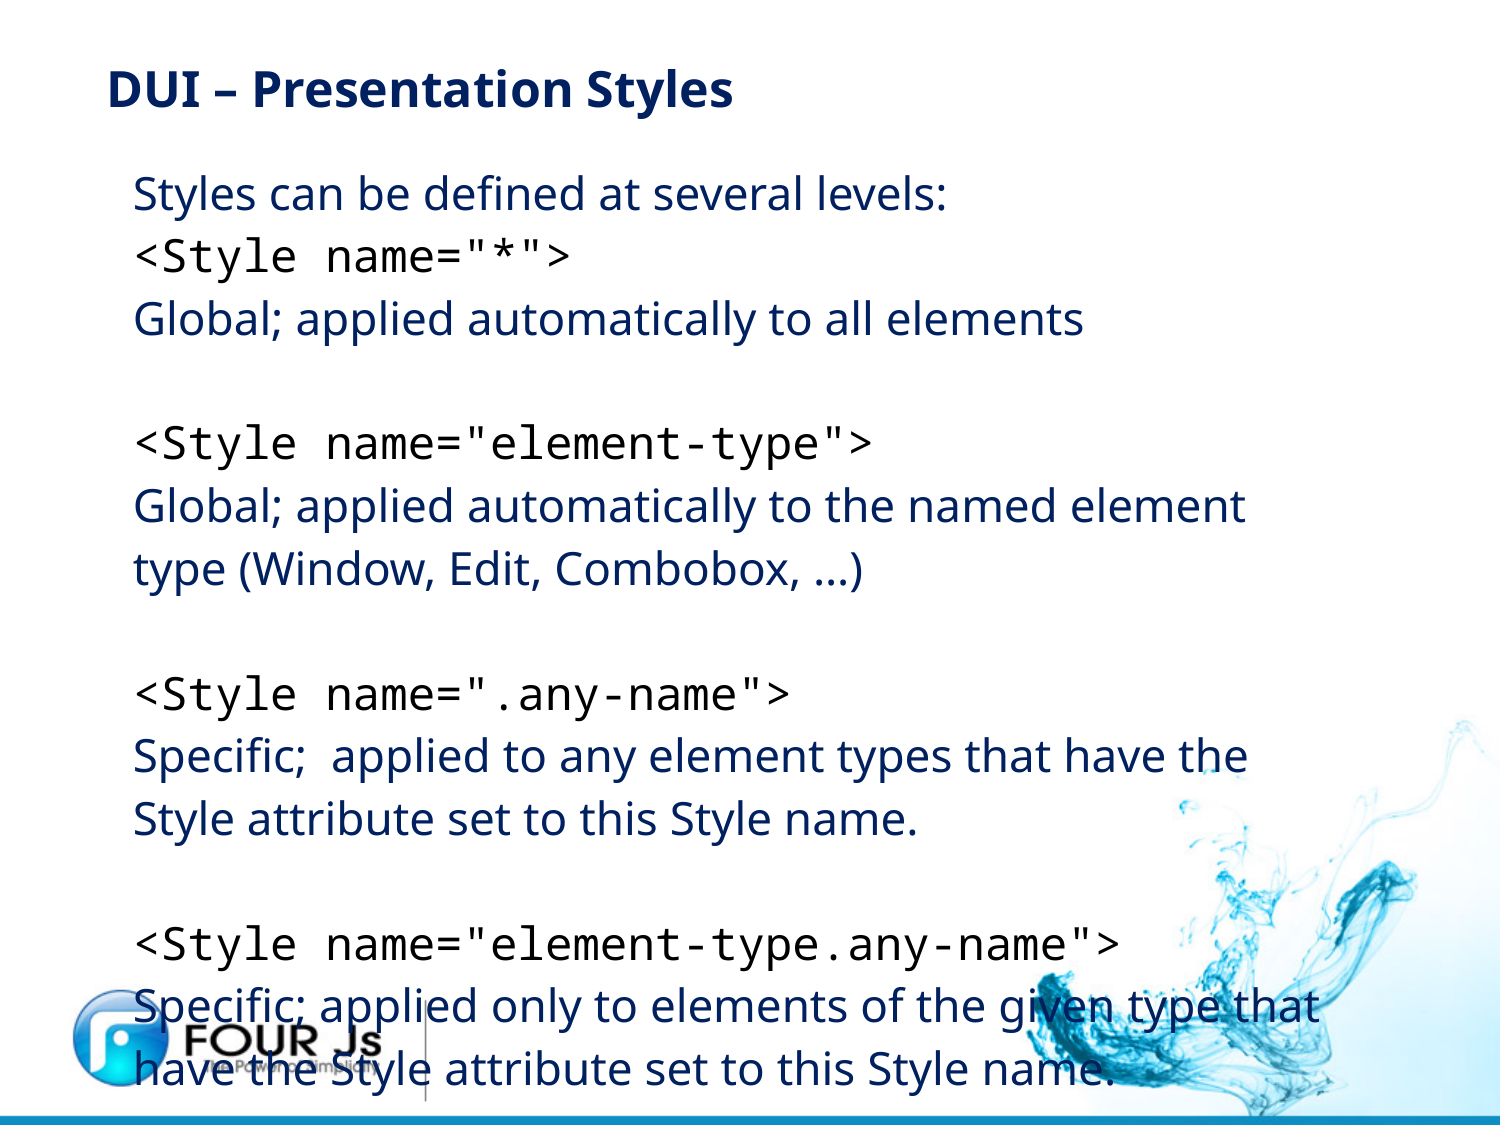

# DUI – Presentation Styles
Styles can be defined at several levels:
<Style name="*">
Global; applied automatically to all elements
<Style name="element-type">
Global; applied automatically to the named element type (Window, Edit, Combobox, …)
<Style name=".any-name">
Specific; applied to any element types that have the Style attribute set to this Style name.
<Style name="element-type.any-name">
Specific; applied only to elements of the given type that have the Style attribute set to this Style name.